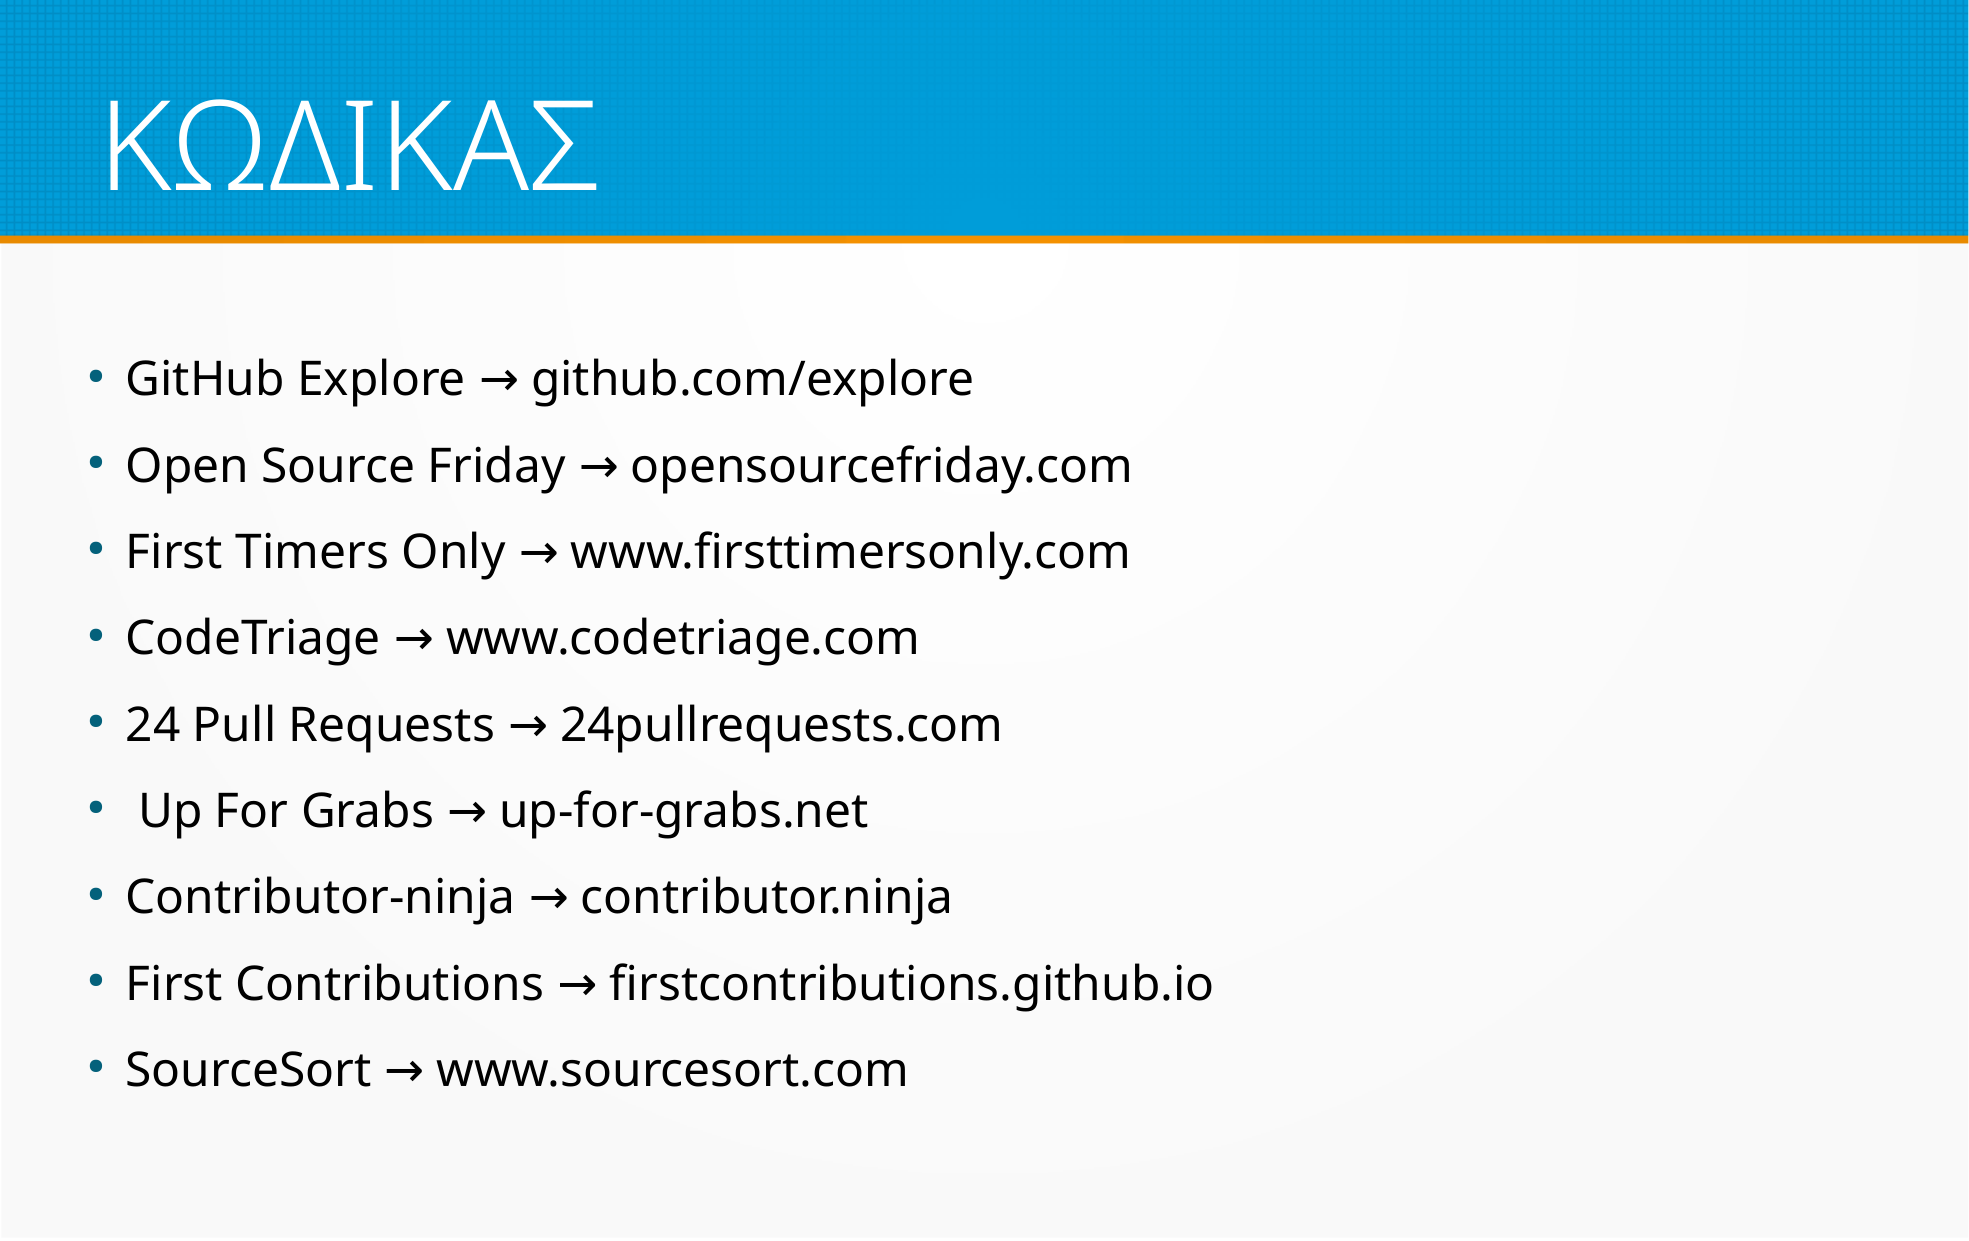

# ΚΩΔΙΚΑΣ
GitHub Explore → github.com/explore
Open Source Friday → opensourcefriday.com
First Timers Only → www.ﬁrsttimersonly.com
CodeTriage → www.codetriage.com
24 Pull Requests → 24pullrequests.com
 Up For Grabs → up-for-grabs.net
Contributor-ninja → contributor.ninja
First Contributions → ﬁrstcontributions.github.io
SourceSort → www.sourcesort.com